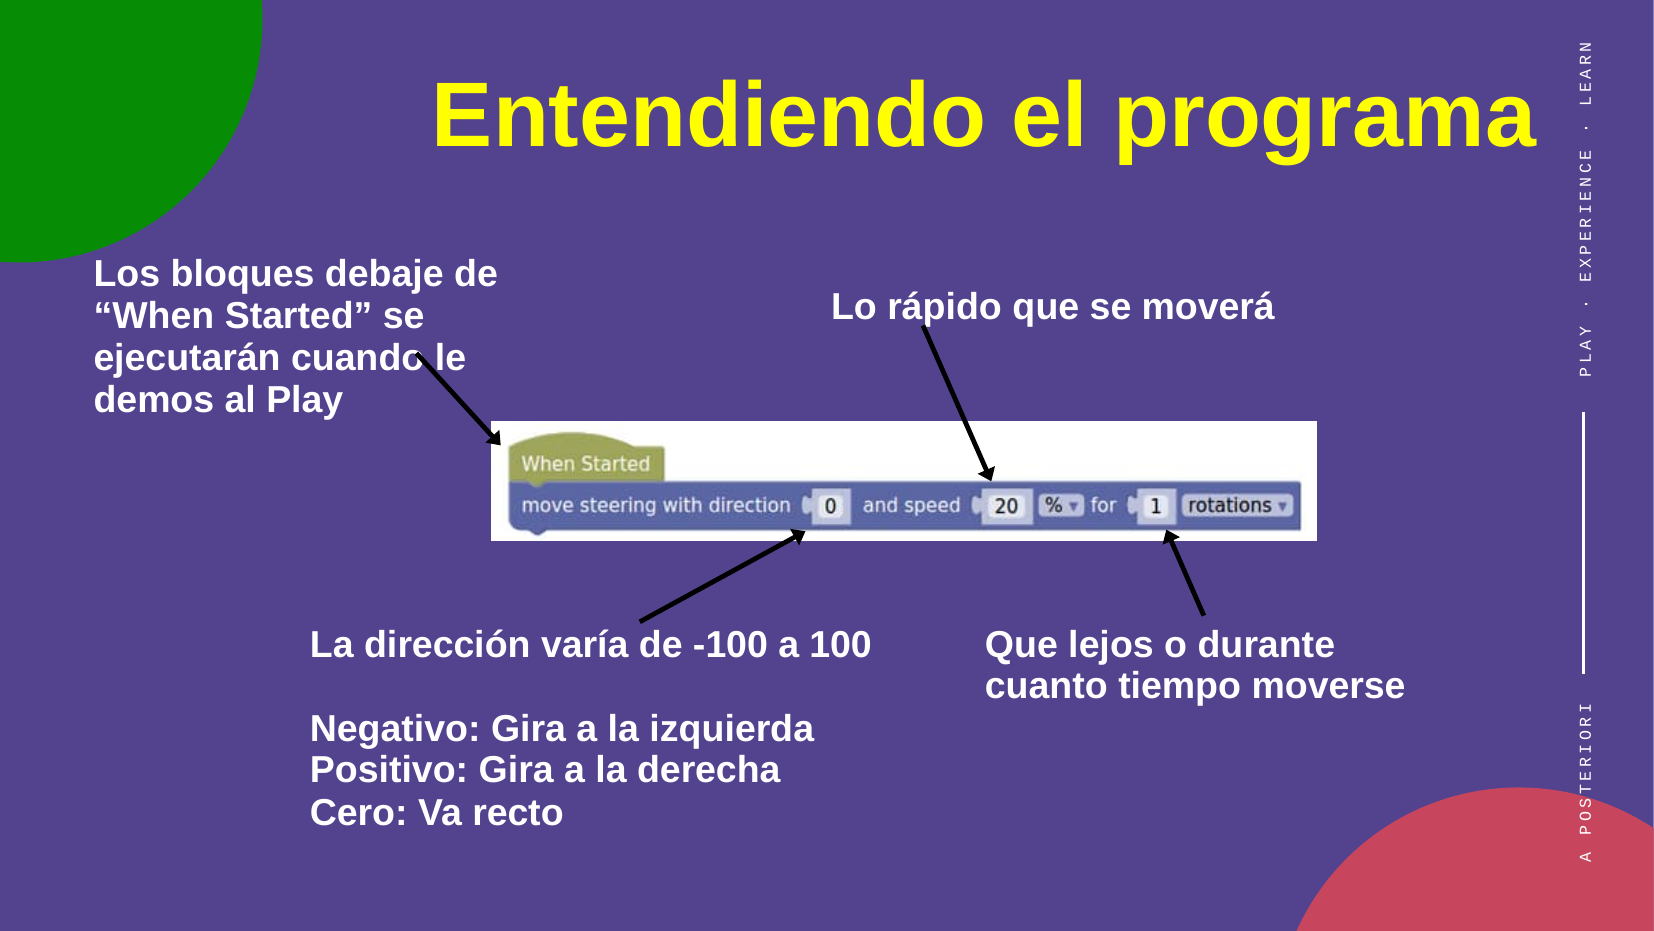

# Entendiendo el programa
Los bloques debaje de “When Started” se ejecutarán cuando le demos al Play
Lo rápido que se moverá
La dirección varía de -100 a 100
Negativo: Gira a la izquierda
Positivo: Gira a la derecha
Cero: Va recto
Que lejos o durante cuanto tiempo moverse